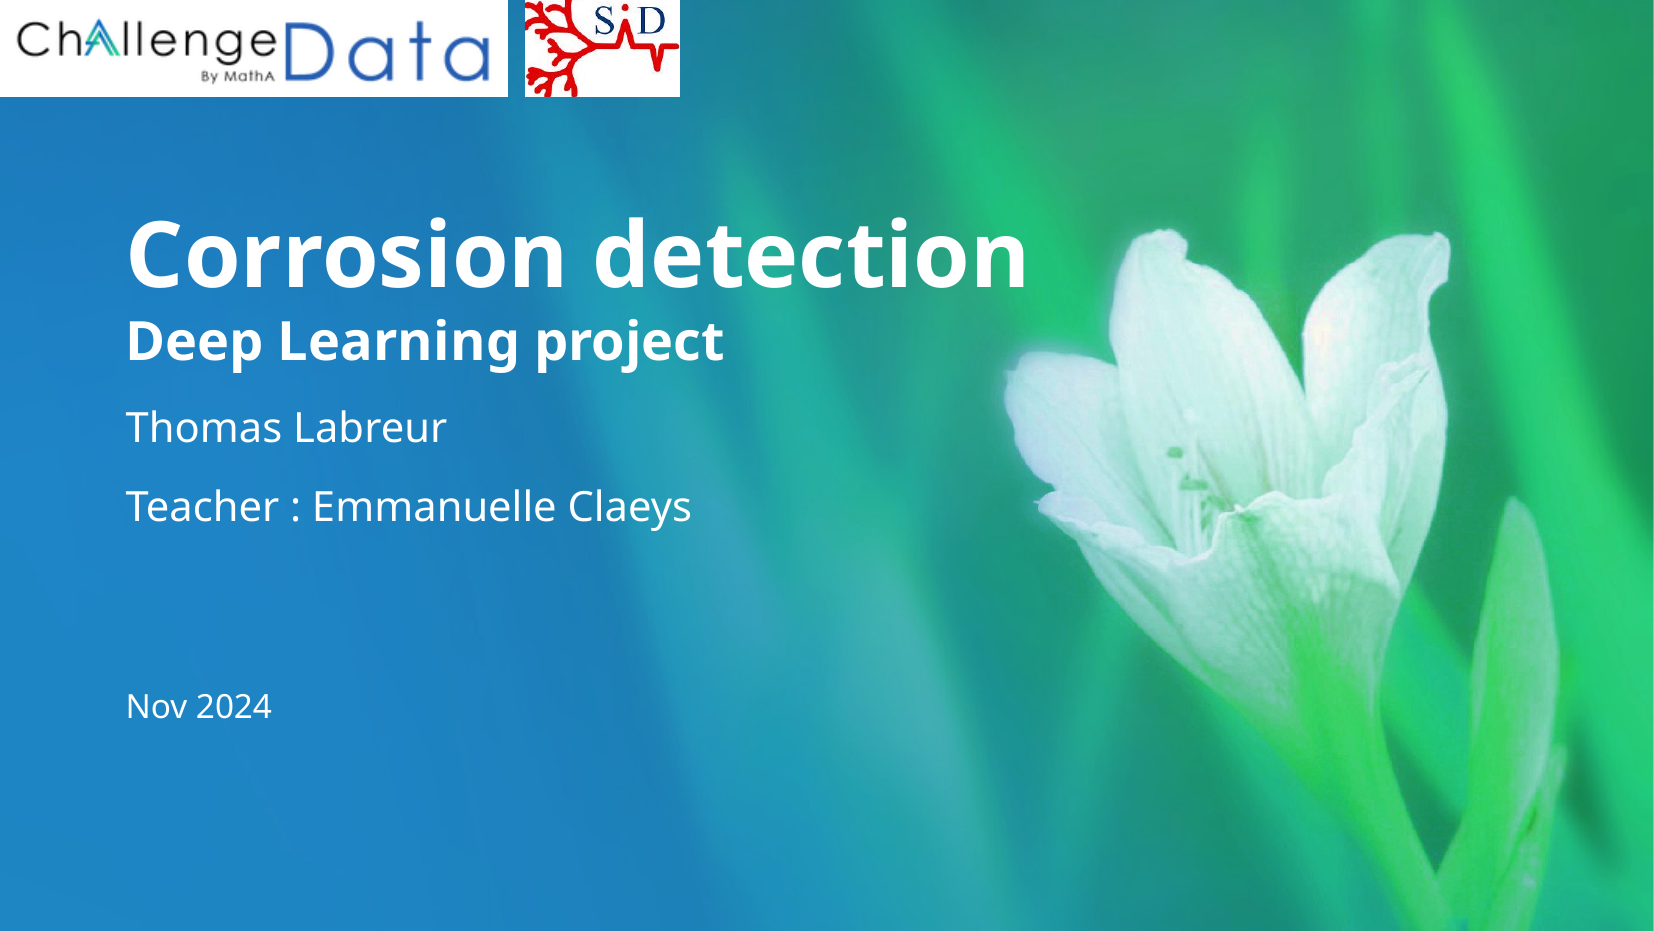

Corrosion detection
Deep Learning project
Thomas Labreur
Teacher : Emmanuelle Claeys
Nov 2024